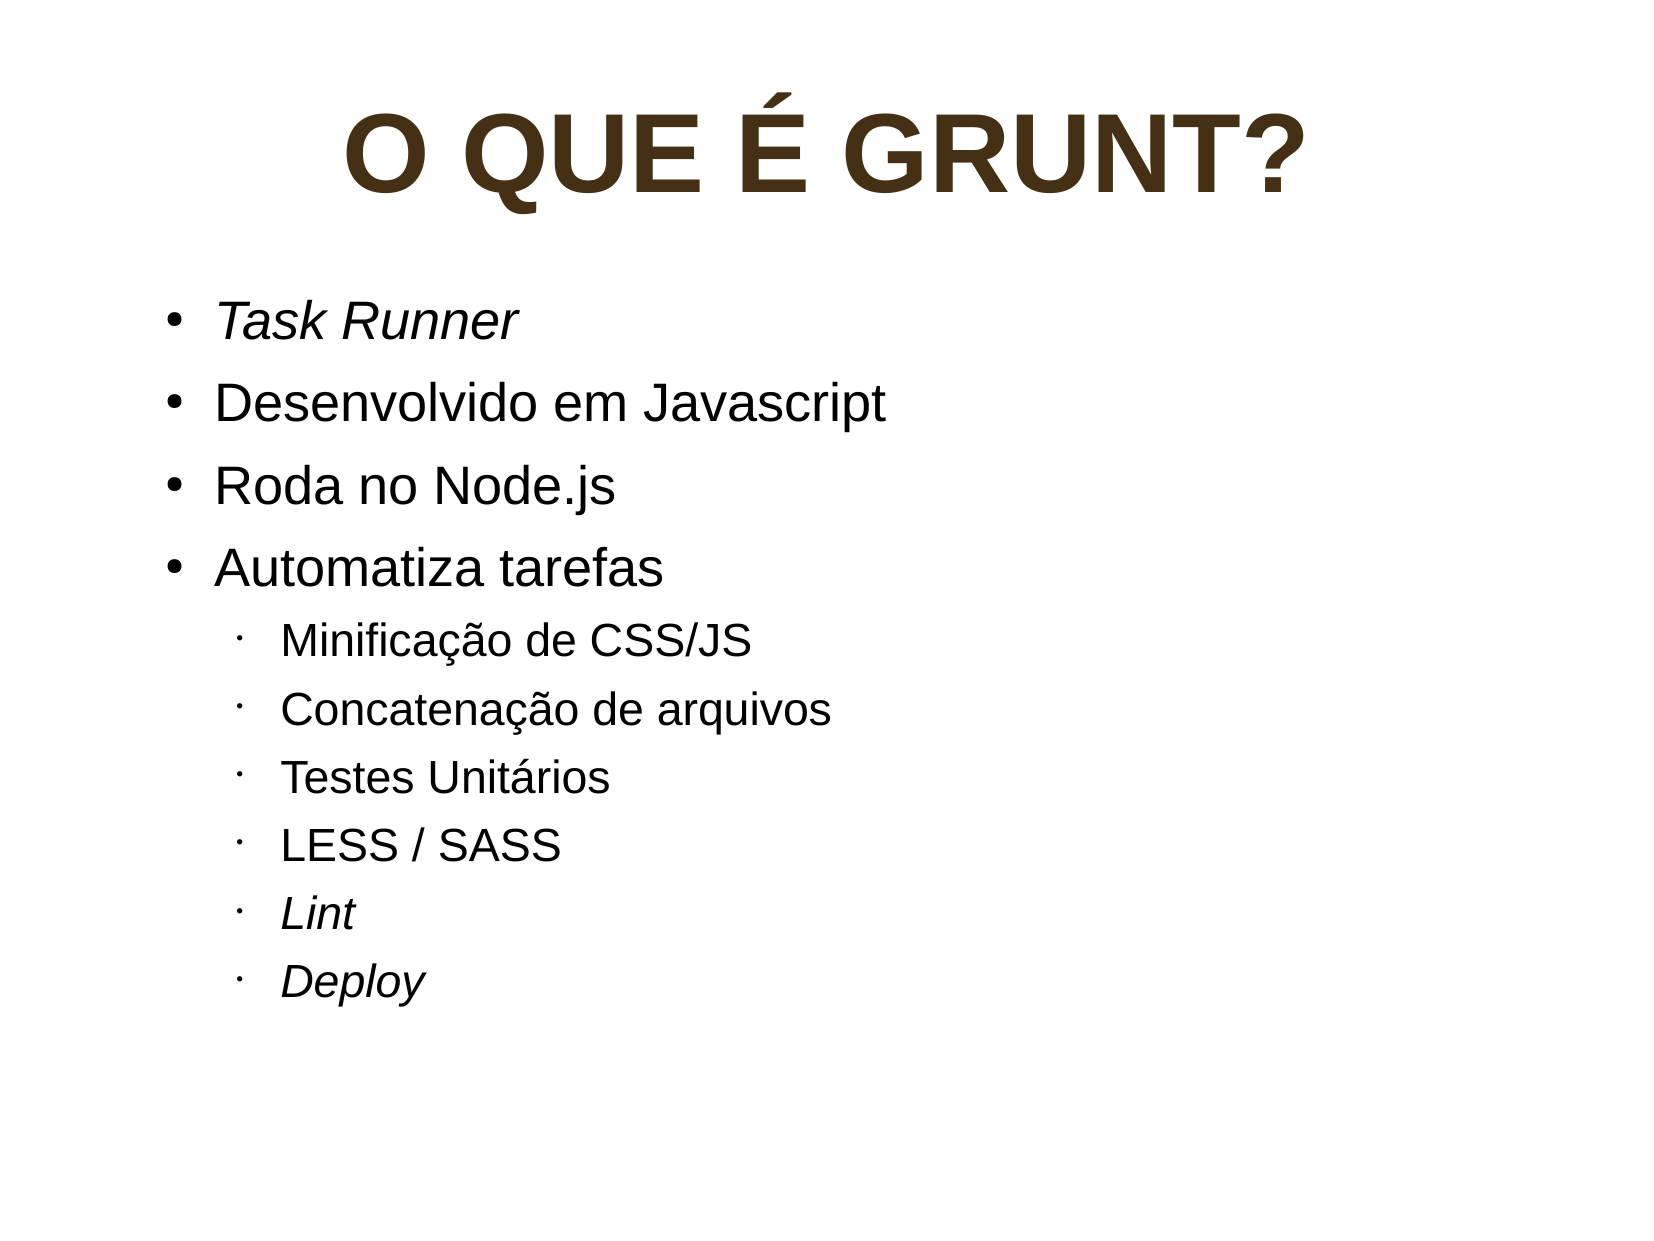

# O QUE É GRUNT?
Task Runner
Desenvolvido em Javascript
Roda no Node.js
Automatiza tarefas
Minificação de CSS/JS
Concatenação de arquivos
Testes Unitários
LESS / SASS
Lint
Deploy